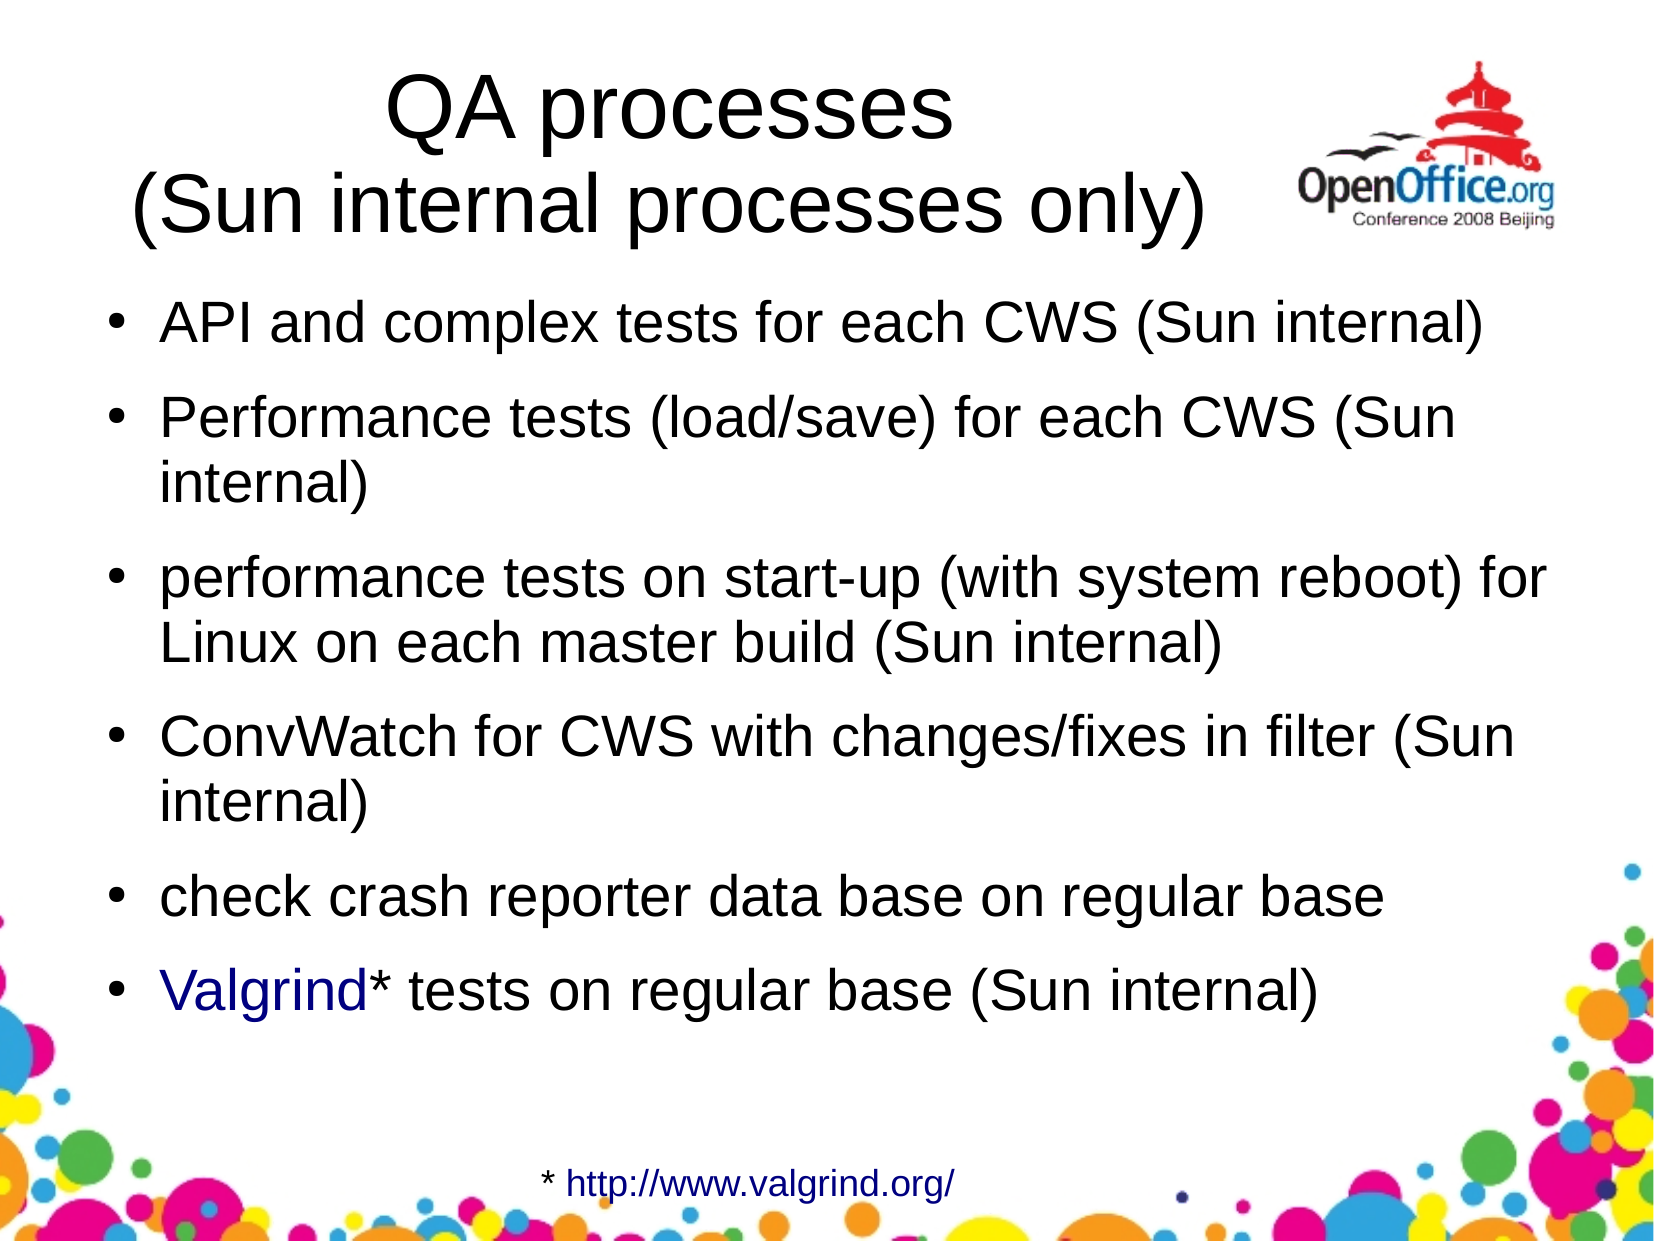

# QA processes (Sun internal processes only)
API and complex tests for each CWS (Sun internal)
Performance tests (load/save) for each CWS (Sun internal)
performance tests on start-up (with system reboot) for Linux on each master build (Sun internal)
ConvWatch for CWS with changes/fixes in filter (Sun internal)
check crash reporter data base on regular base
Valgrind* tests on regular base (Sun internal)
* http://www.valgrind.org/